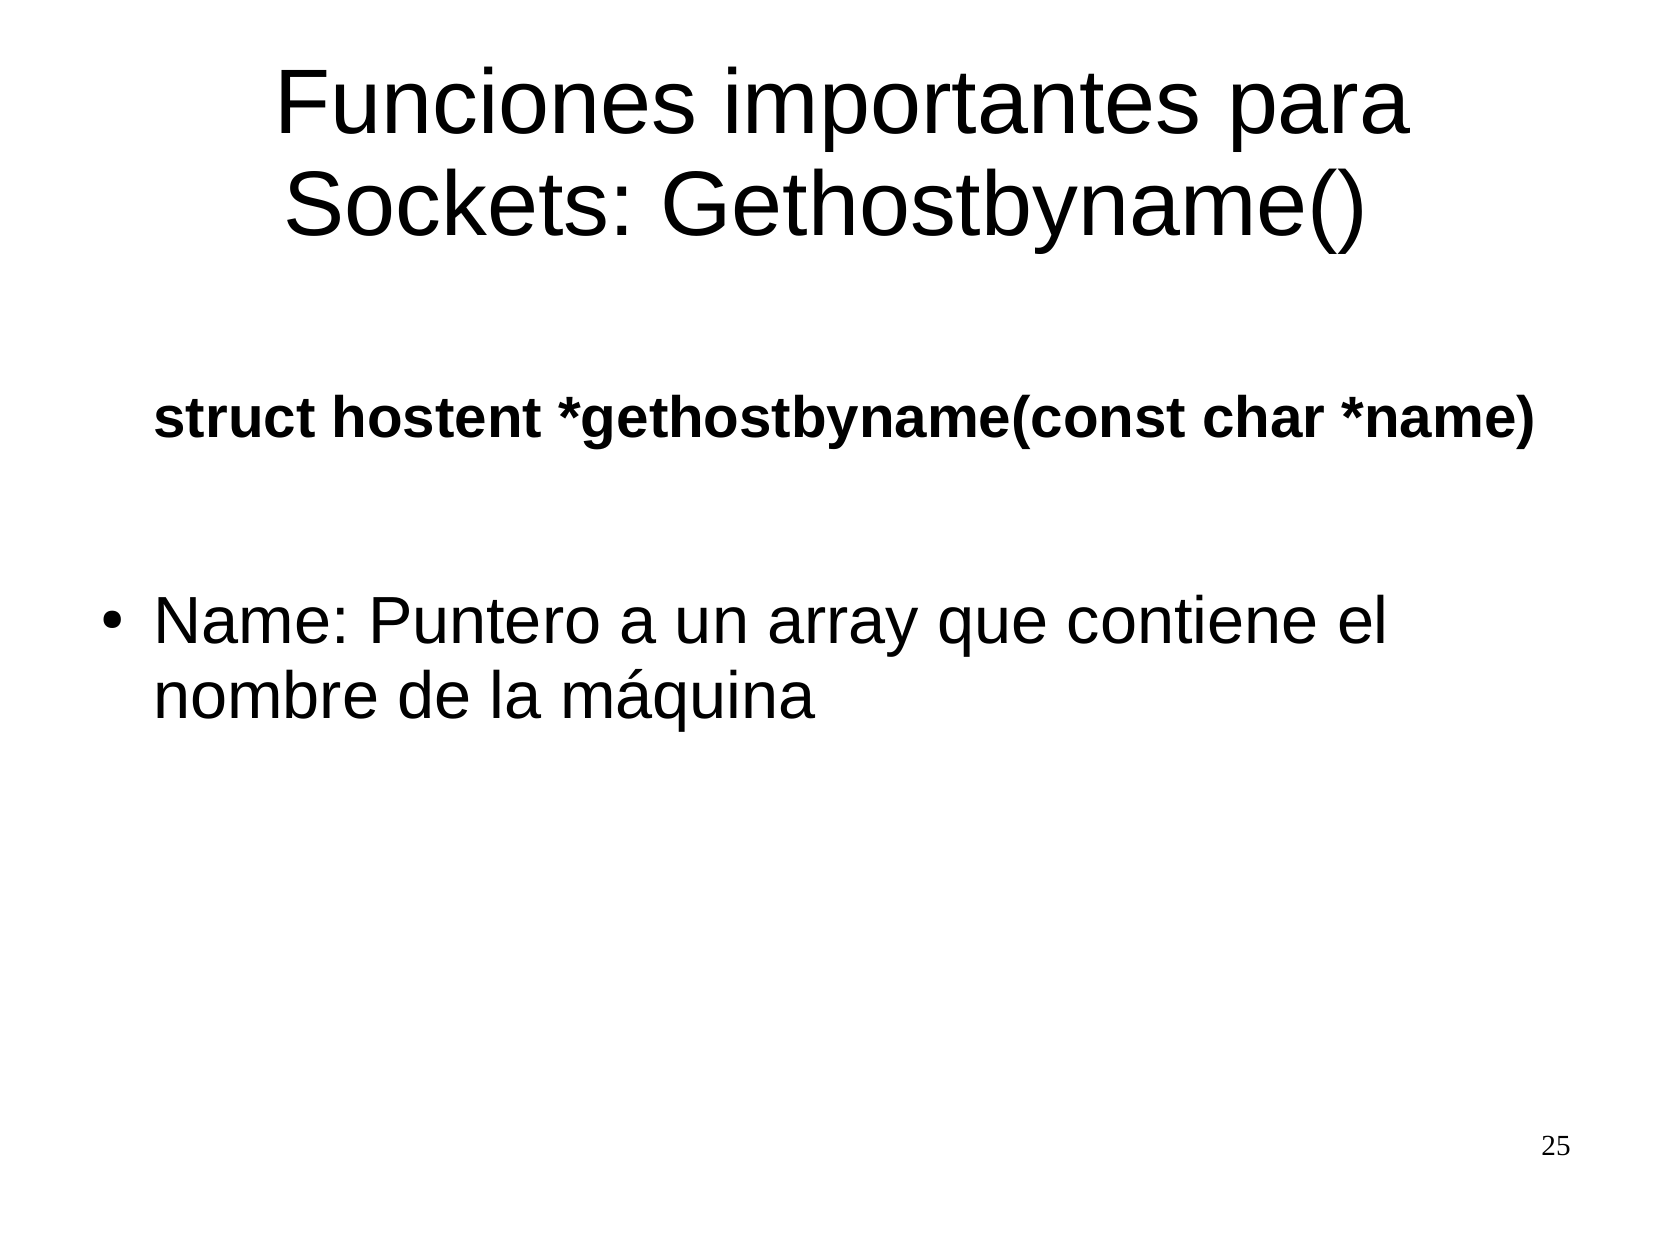

# Funciones importantes para Sockets: Gethostbyname()
struct hostent *gethostbyname(const char *name)
Name: Puntero a un array que contiene el nombre de la máquina
25